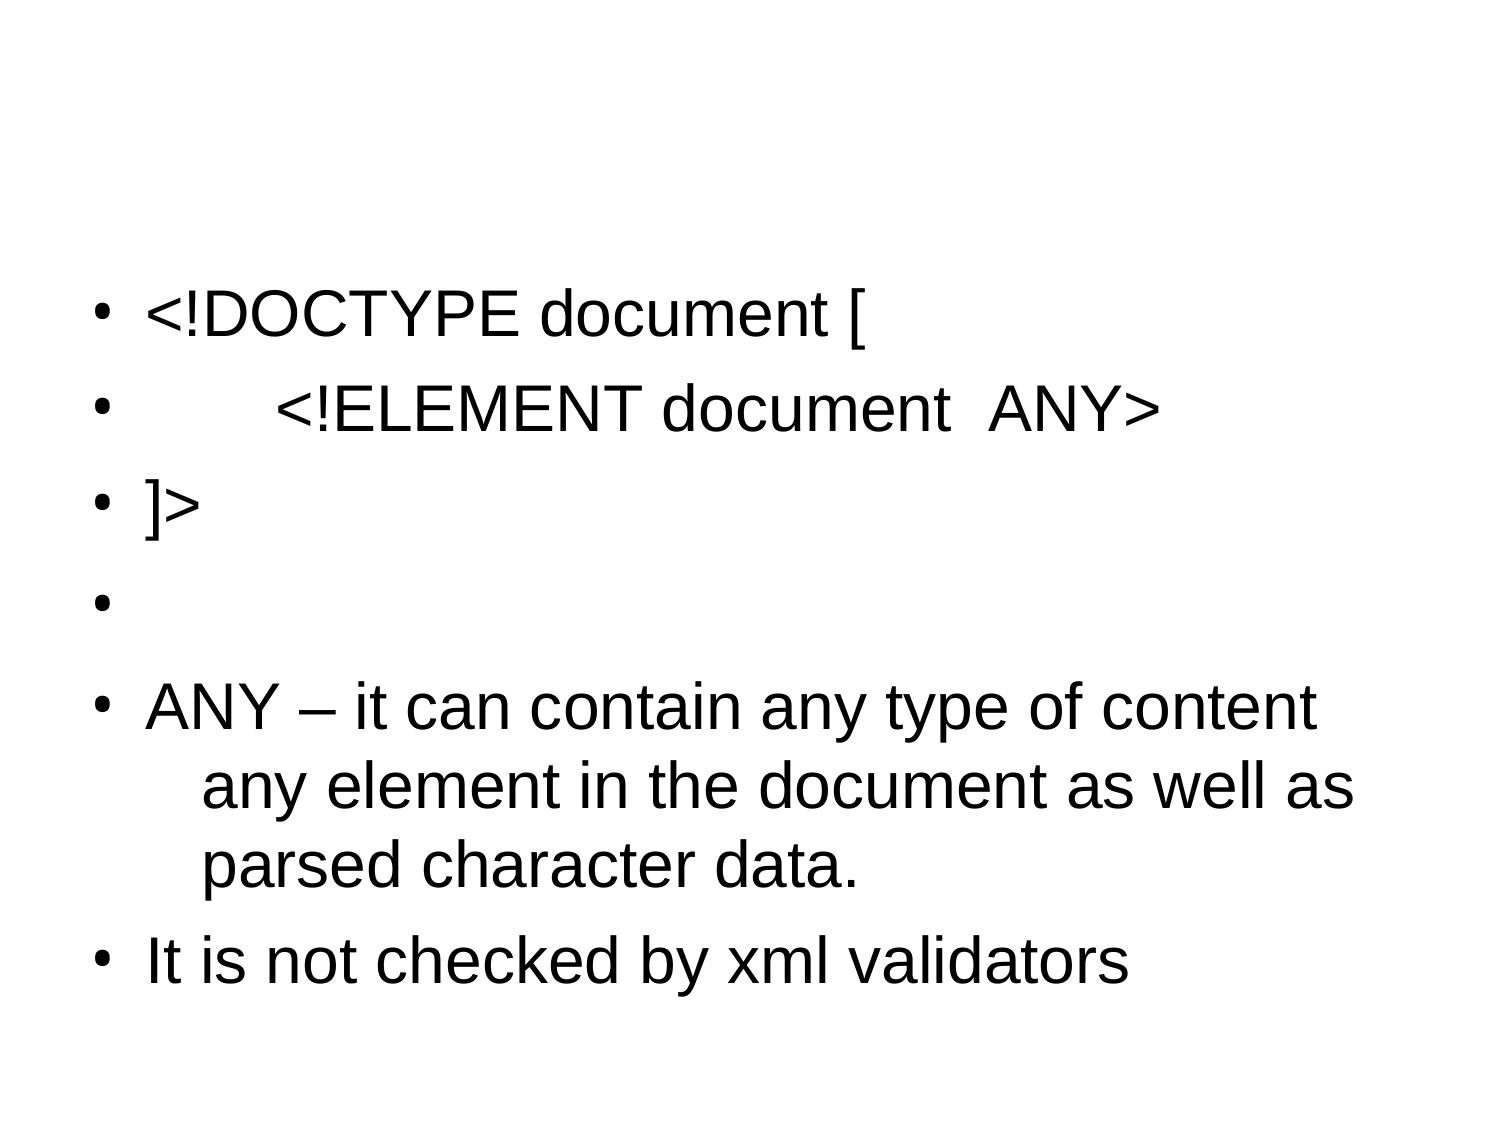

#
<!DOCTYPE document [
	<!ELEMENT document ANY>
]>
ANY – it can contain any type of content any element in the document as well as parsed character data.
It is not checked by xml validators